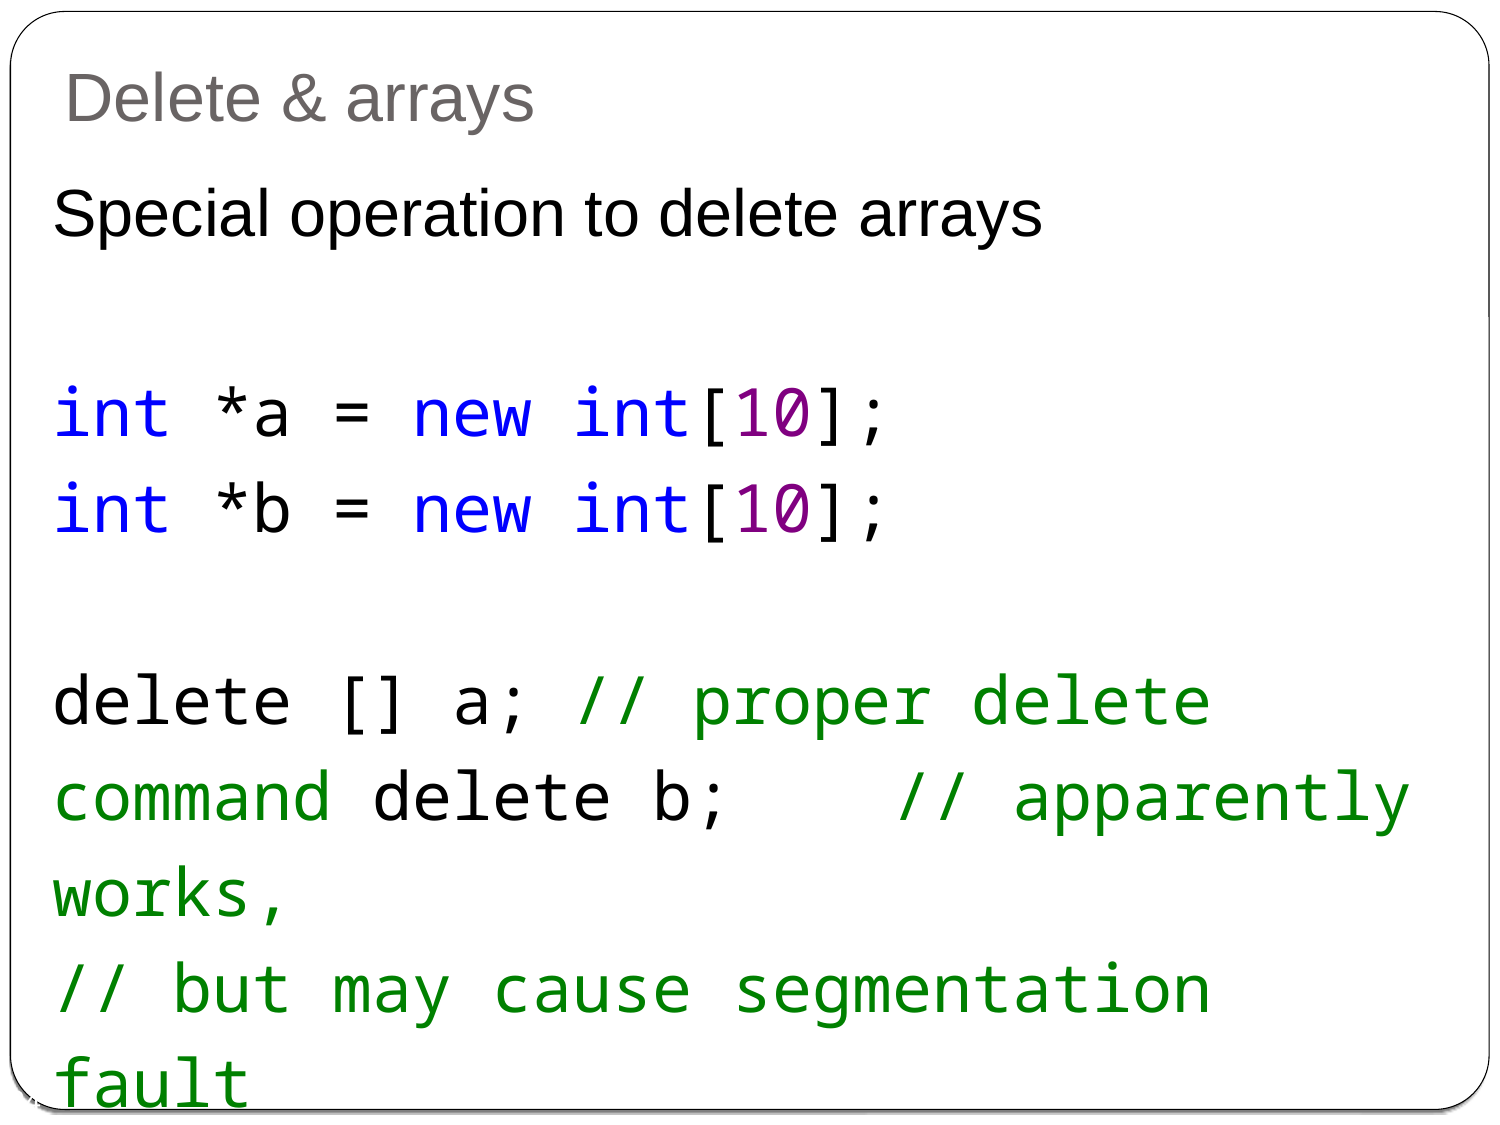

# Delete & arrays
Special operation to delete arrays
int *a = new int[10];
int *b = new int[10];
delete [] a; // proper delete command delete b; // apparently works,
// but may cause segmentation fault
// or memory leak (folder 6)